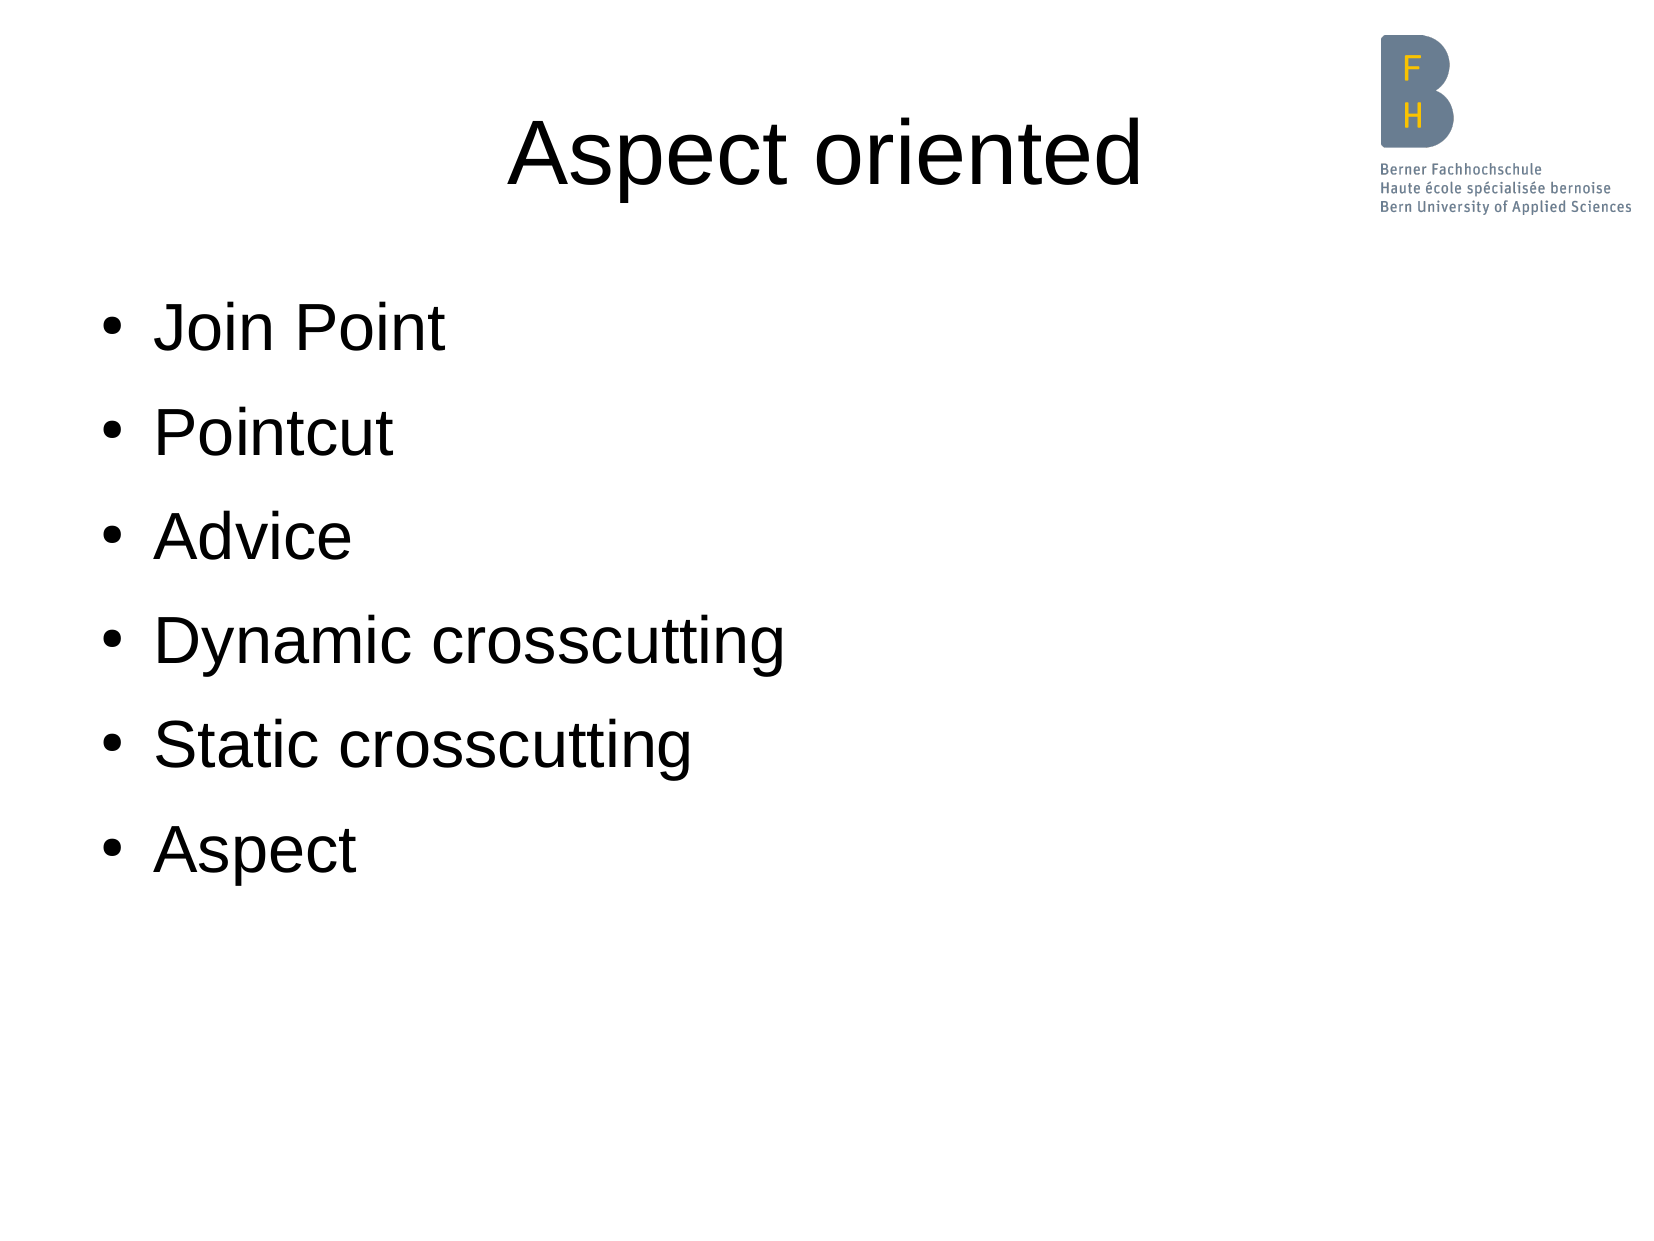

# Aspect oriented
Join Point
Pointcut
Advice
Dynamic crosscutting
Static crosscutting
Aspect